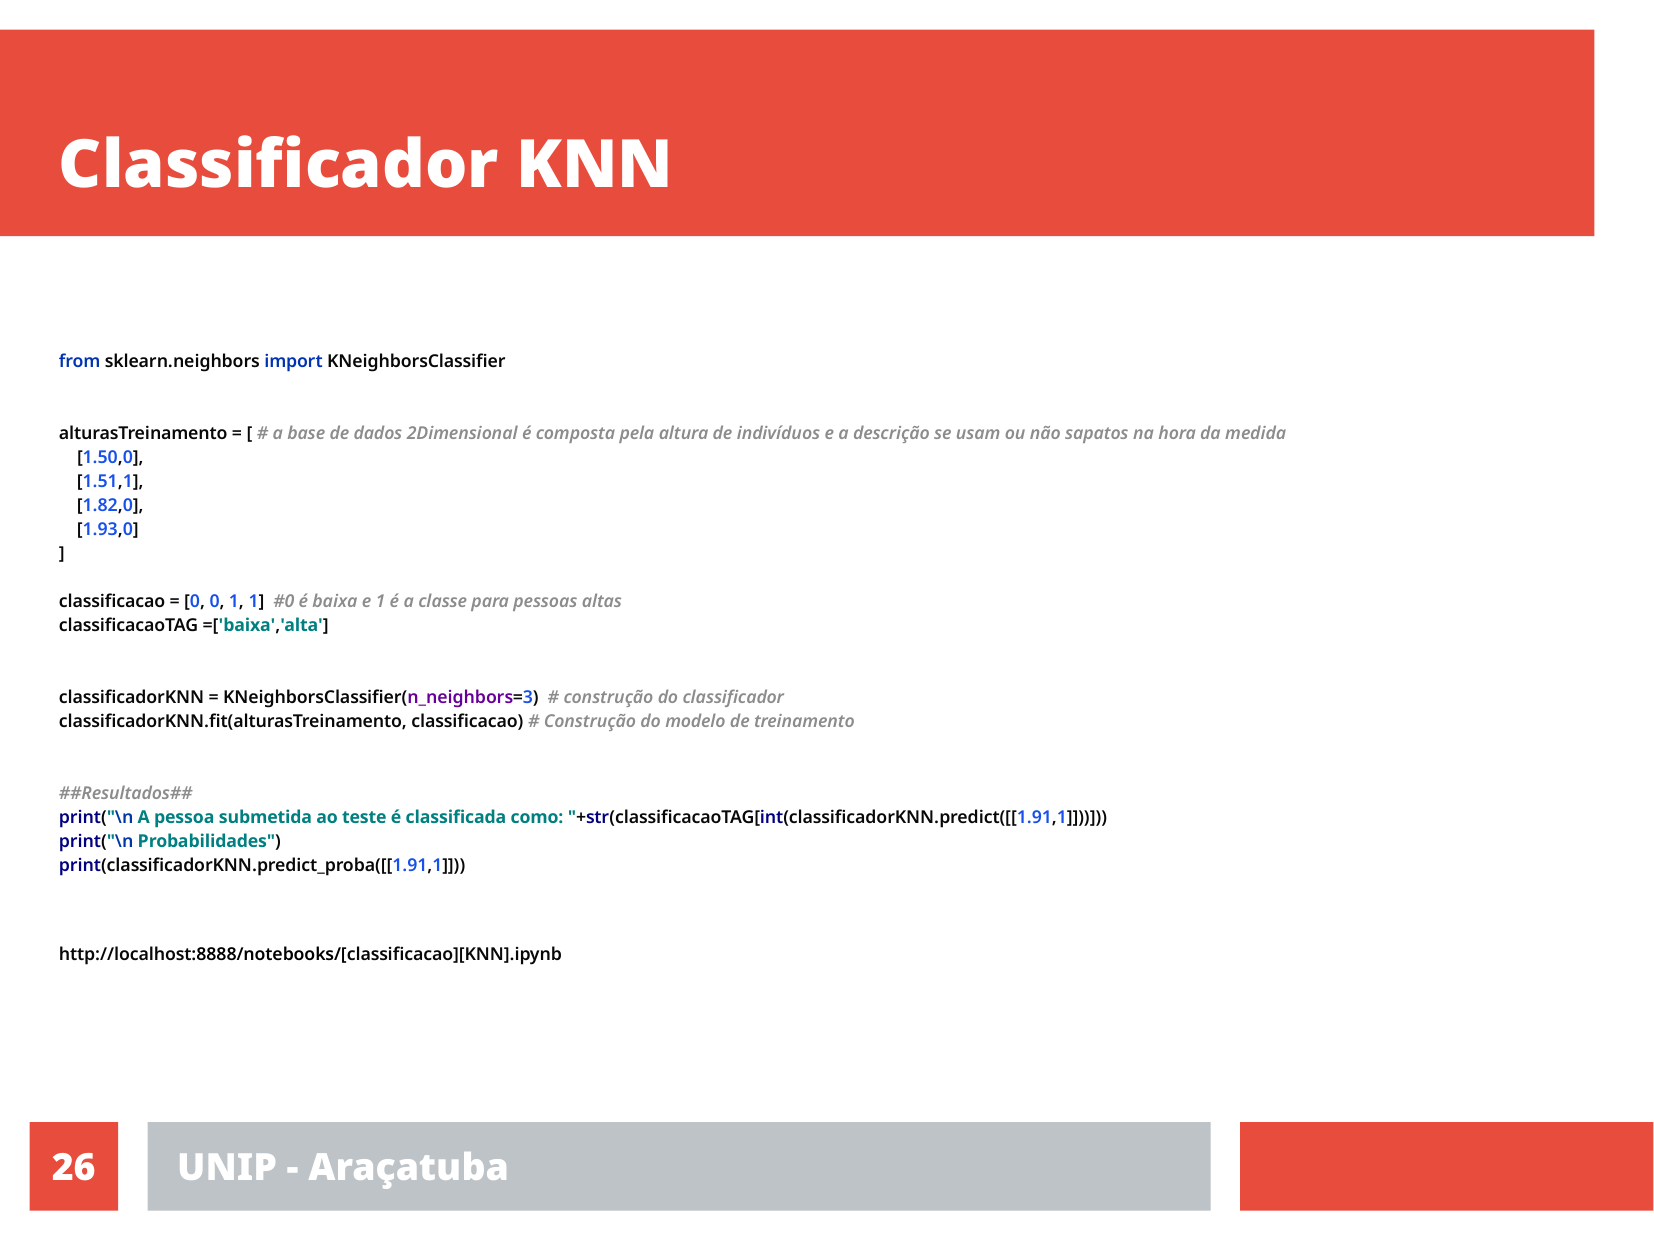

# Classificador KNN
from sklearn.neighbors import KNeighborsClassifier
alturasTreinamento = [ # a base de dados 2Dimensional é composta pela altura de indivíduos e a descrição se usam ou não sapatos na hora da medida
 [1.50,0],
 [1.51,1],
 [1.82,0],
 [1.93,0]
]
classificacao = [0, 0, 1, 1] #0 é baixa e 1 é a classe para pessoas altas
classificacaoTAG =['baixa','alta']
classificadorKNN = KNeighborsClassifier(n_neighbors=3) # construção do classificador
classificadorKNN.fit(alturasTreinamento, classificacao) # Construção do modelo de treinamento
##Resultados##
print("\n A pessoa submetida ao teste é classificada como: "+str(classificacaoTAG[int(classificadorKNN.predict([[1.91,1]]))]))
print("\n Probabilidades")
print(classificadorKNN.predict_proba([[1.91,1]]))
http://localhost:8888/notebooks/[classificacao][KNN].ipynb
26
UNIP - Araçatuba